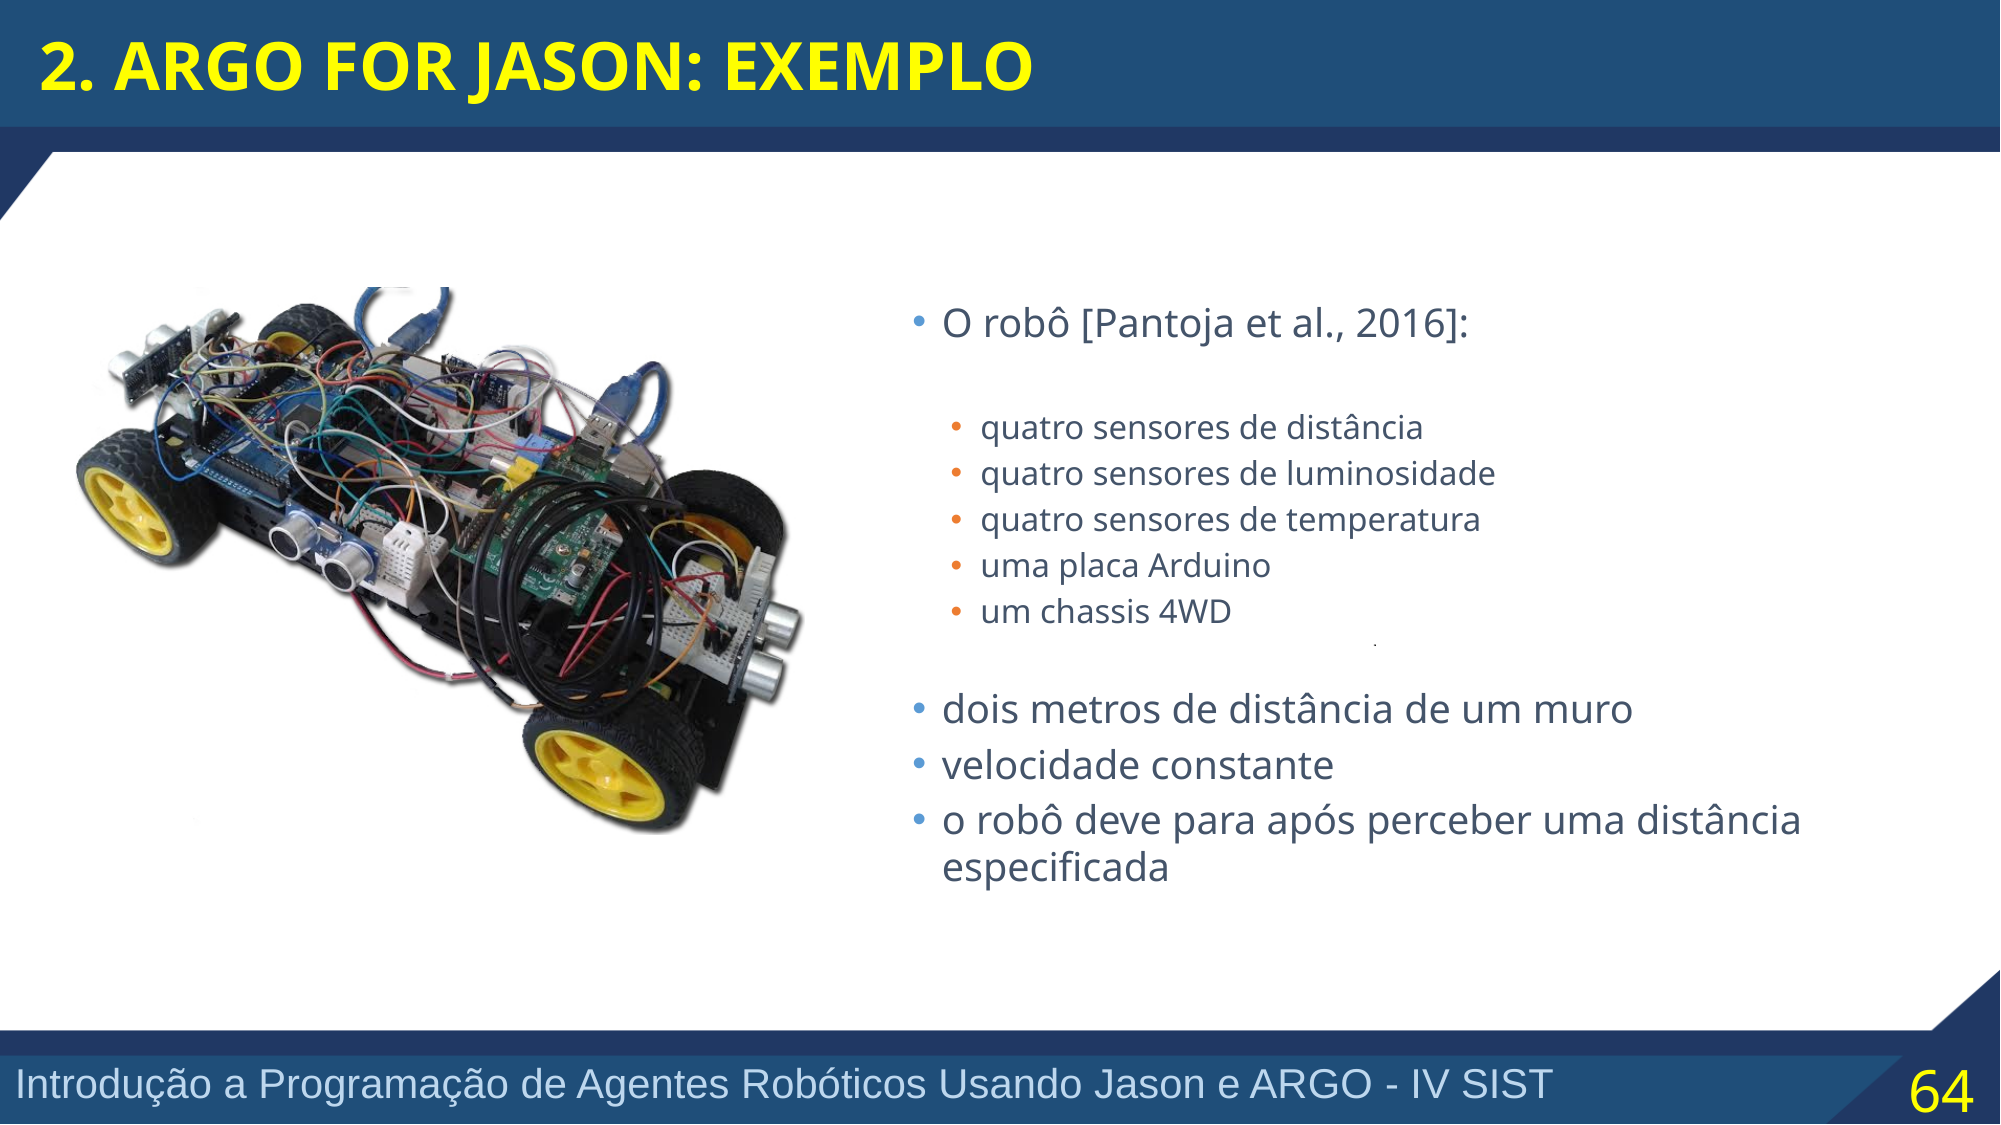

2. ARGO FOR JASON: EXEMPLO
O robô [Pantoja et al., 2016]:
quatro sensores de distância
quatro sensores de luminosidade
quatro sensores de temperatura
uma placa Arduino
um chassis 4WD
dois metros de distância de um muro
velocidade constante
o robô deve para após perceber uma distância especificada